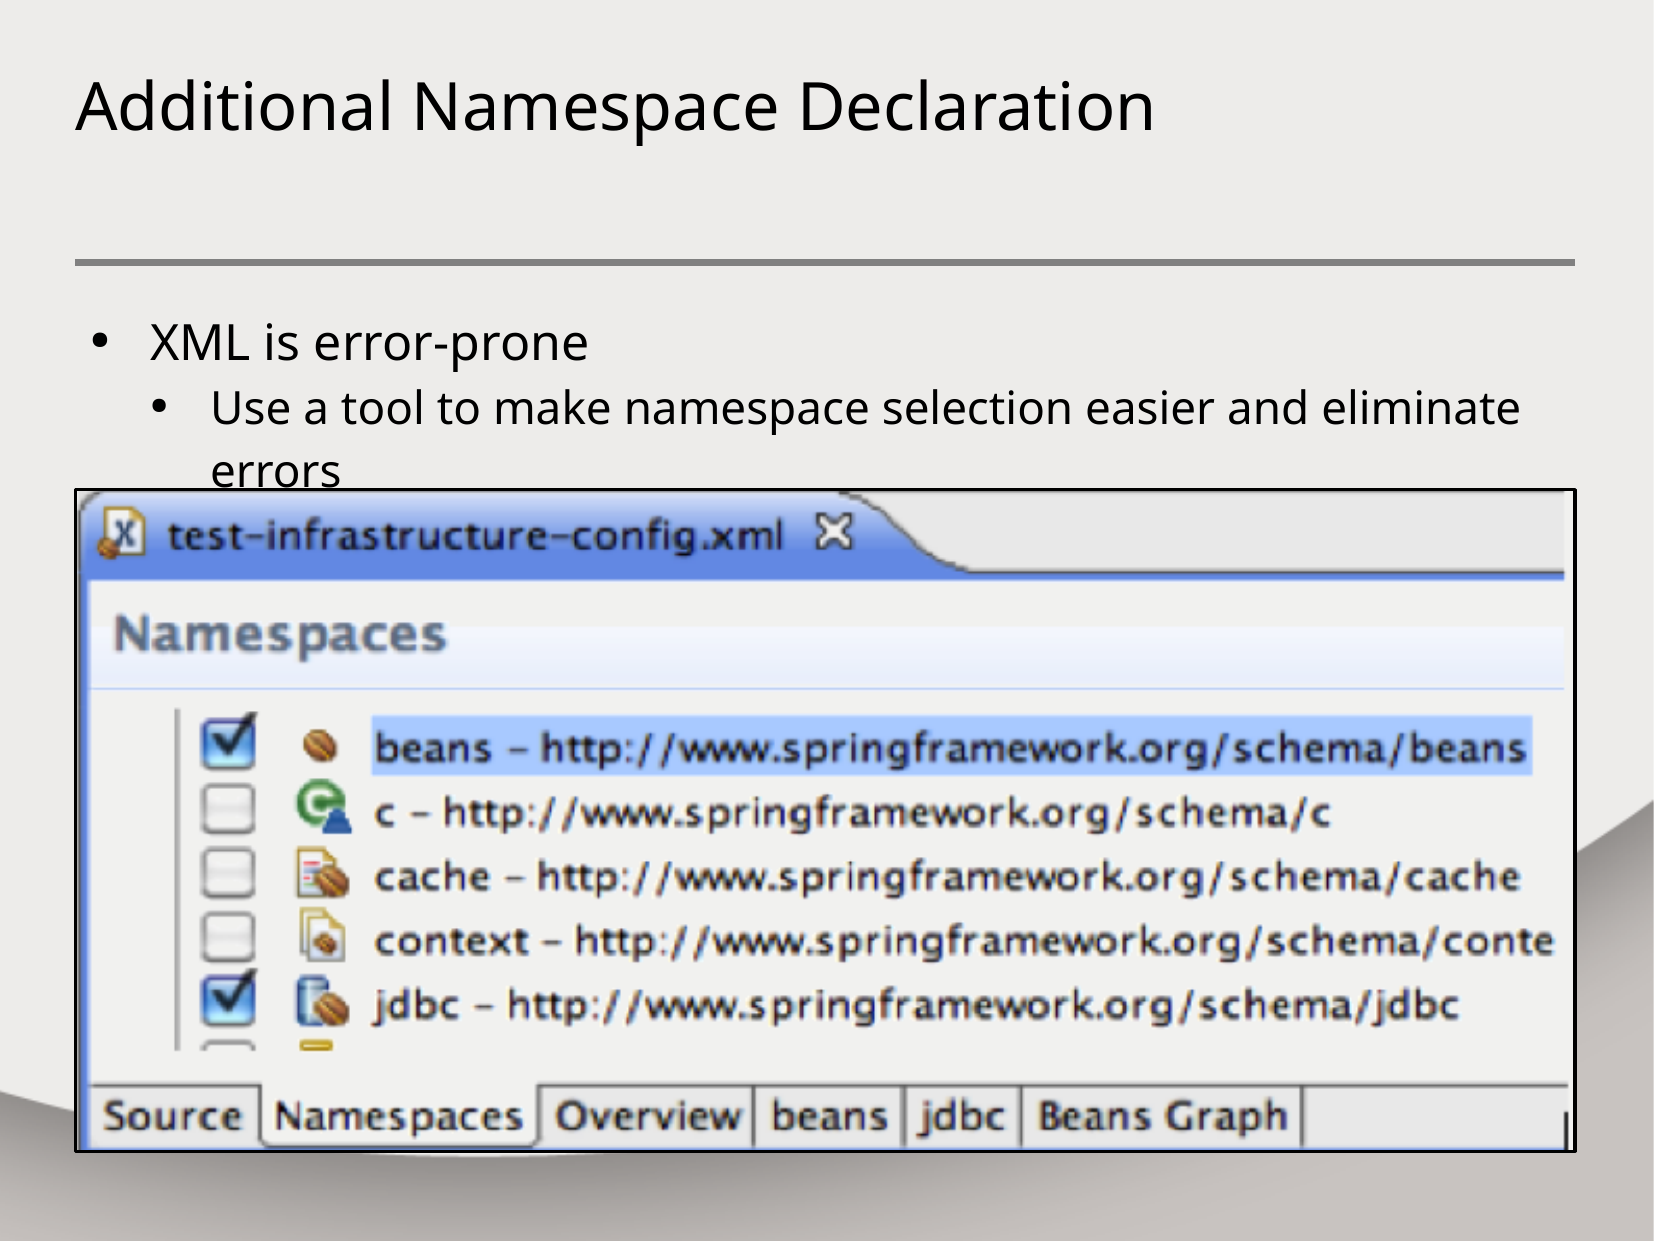

# Additional Namespace Declaration
XML is error-prone
Use a tool to make namespace selection easier and eliminate errors